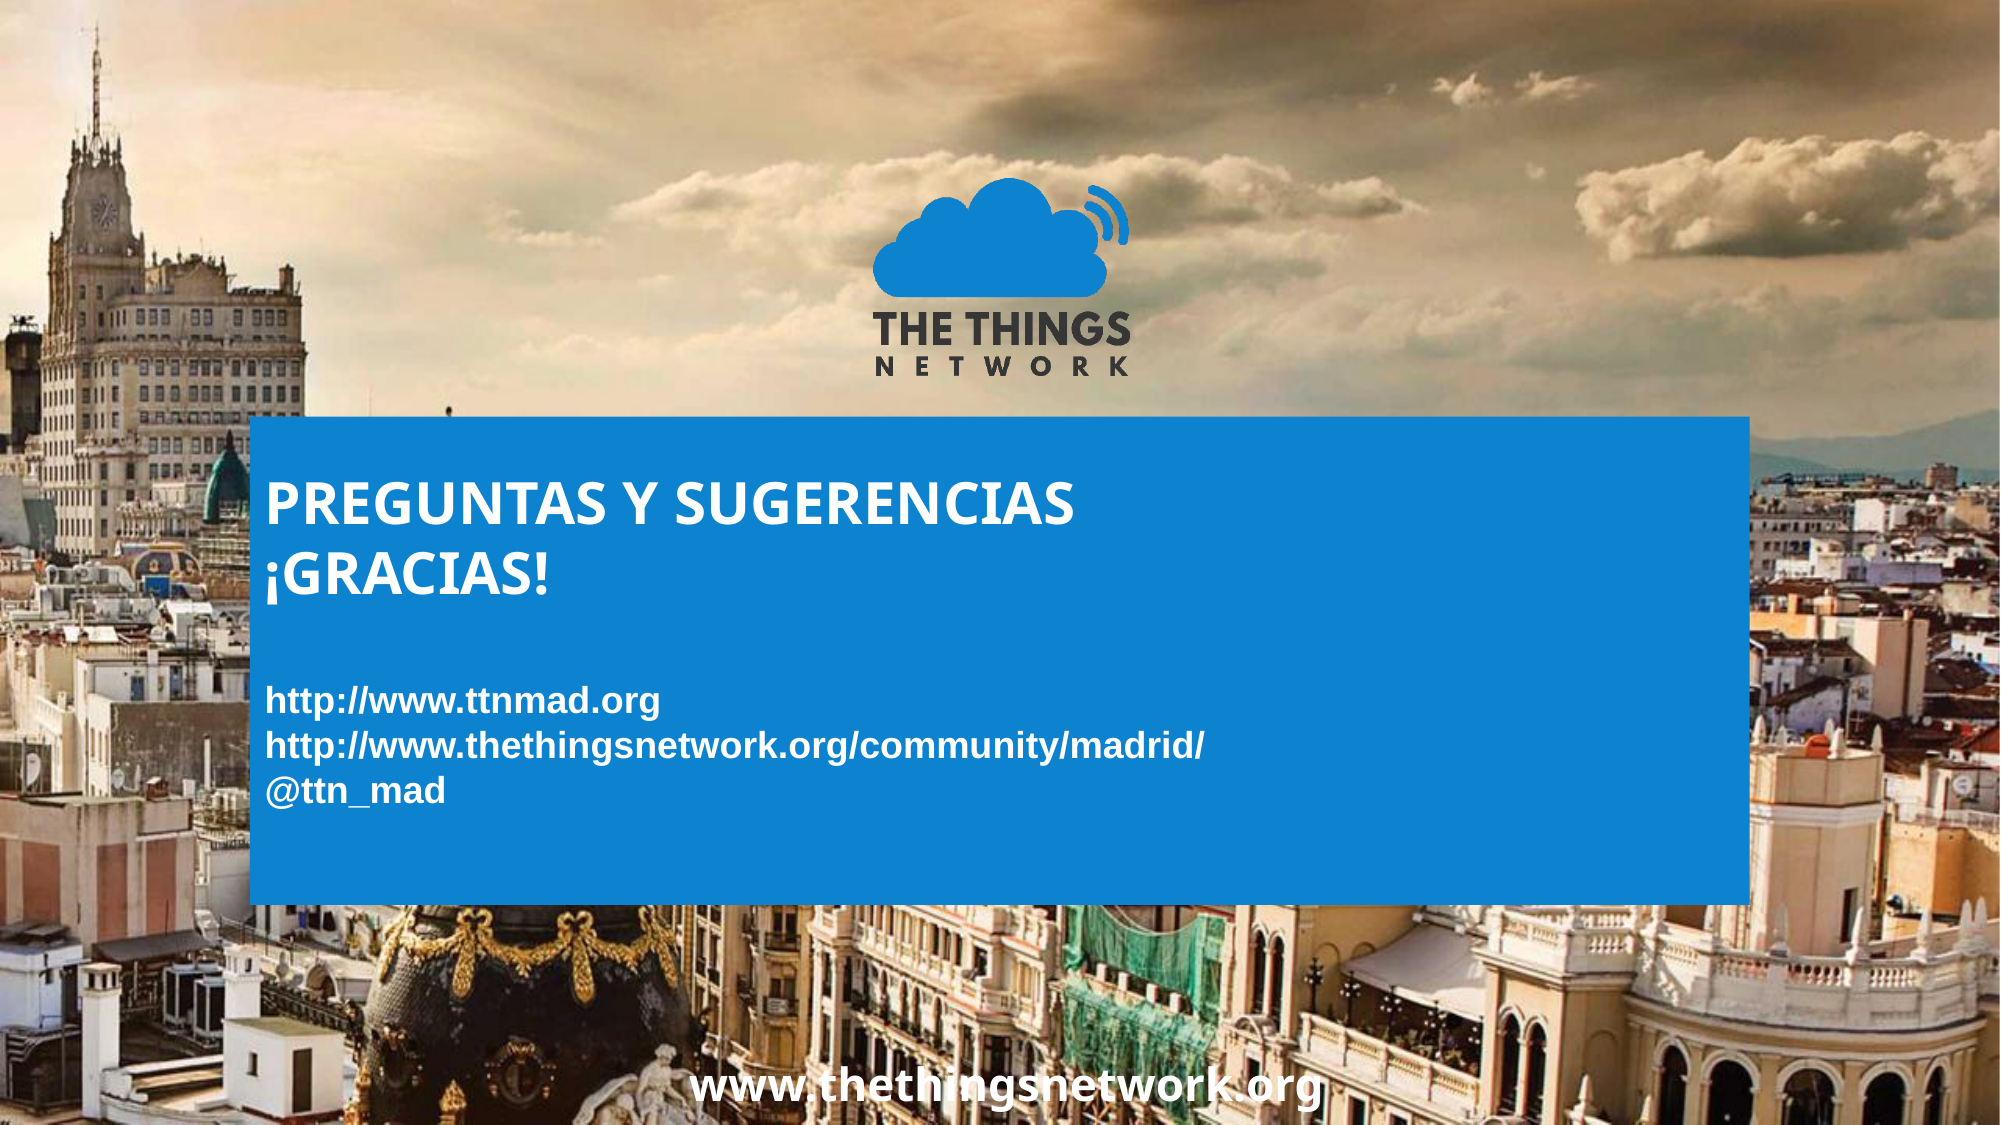

PREGUNTAS Y SUGERENCIAS
¡GRACIAS!
http://www.ttnmad.org
http://www.thethingsnetwork.org/community/madrid/
@ttn_mad
www.thethingsnetwork.org